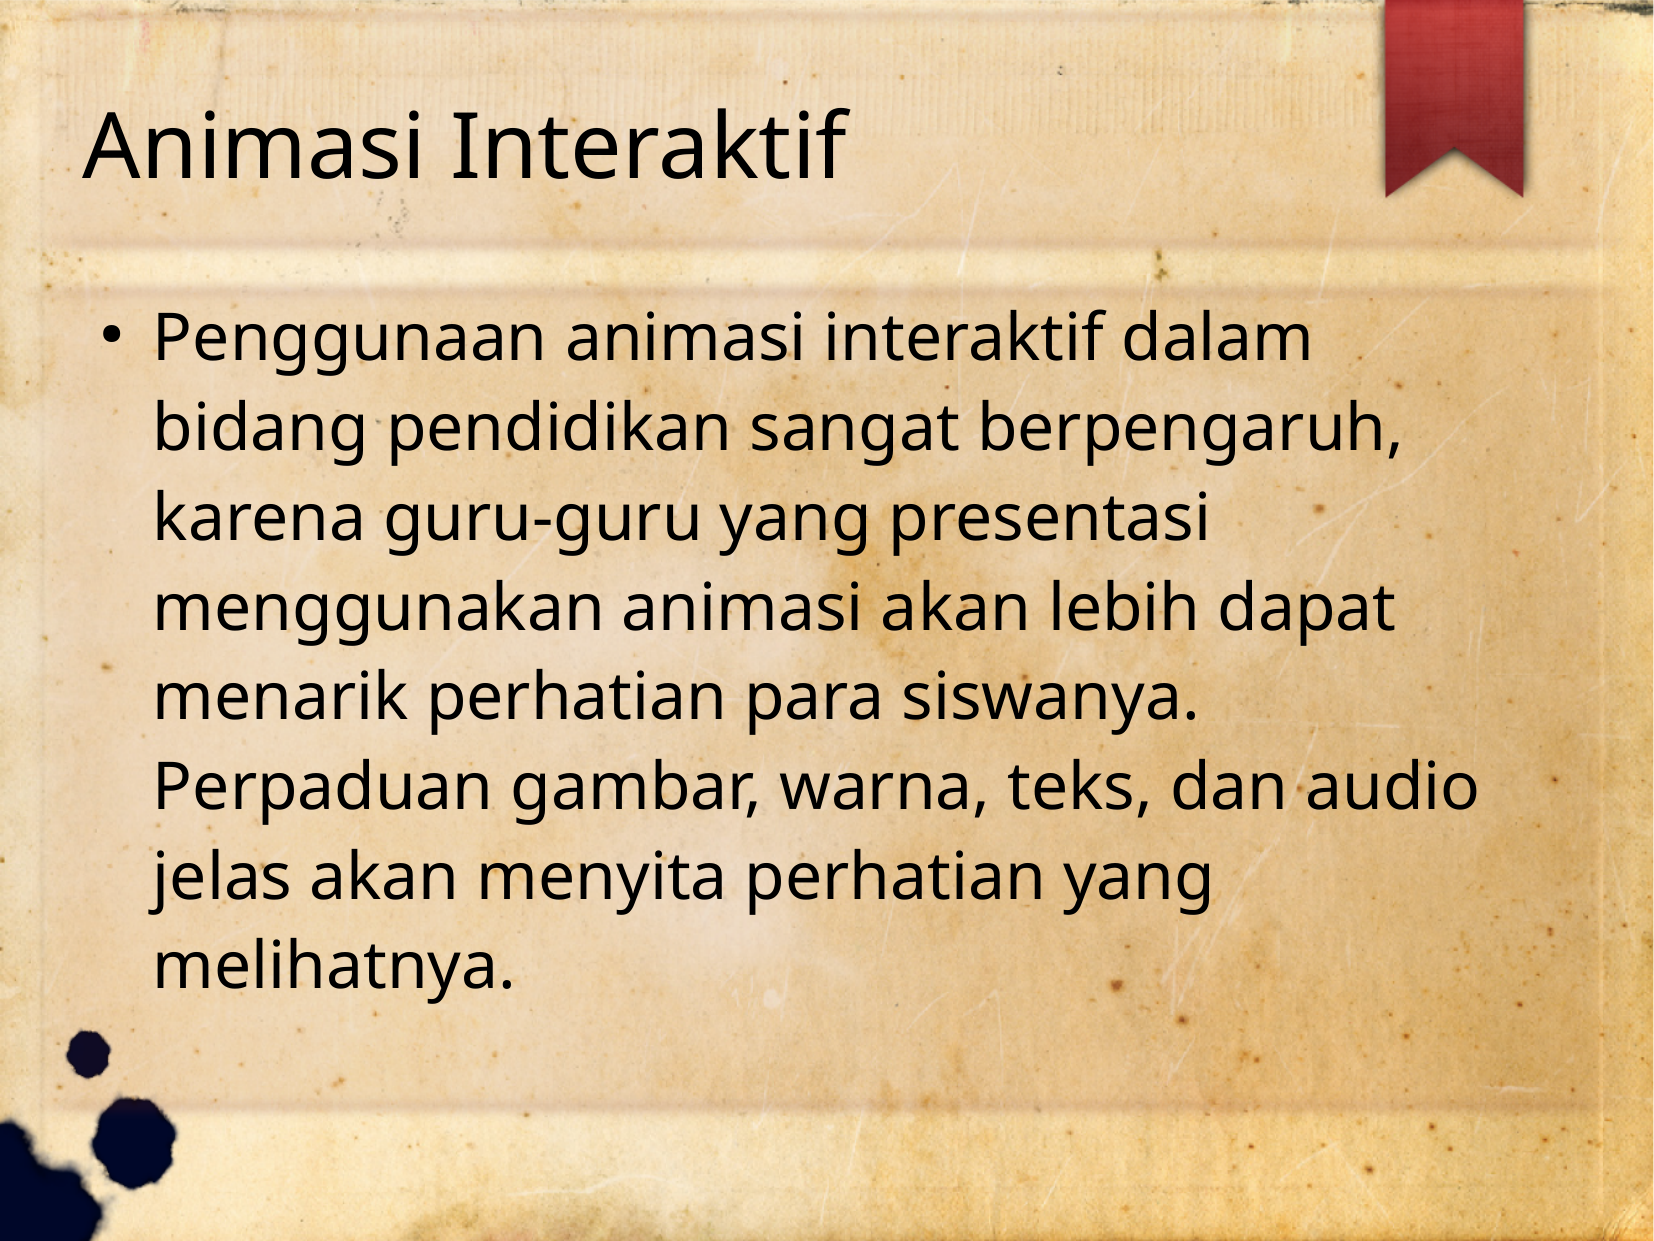

# Animasi Interaktif
Penggunaan animasi interaktif dalam bidang pendidikan sangat berpengaruh, karena guru-guru yang presentasi menggunakan animasi akan lebih dapat menarik perhatian para siswanya. Perpaduan gambar, warna, teks, dan audio jelas akan menyita perhatian yang melihatnya.